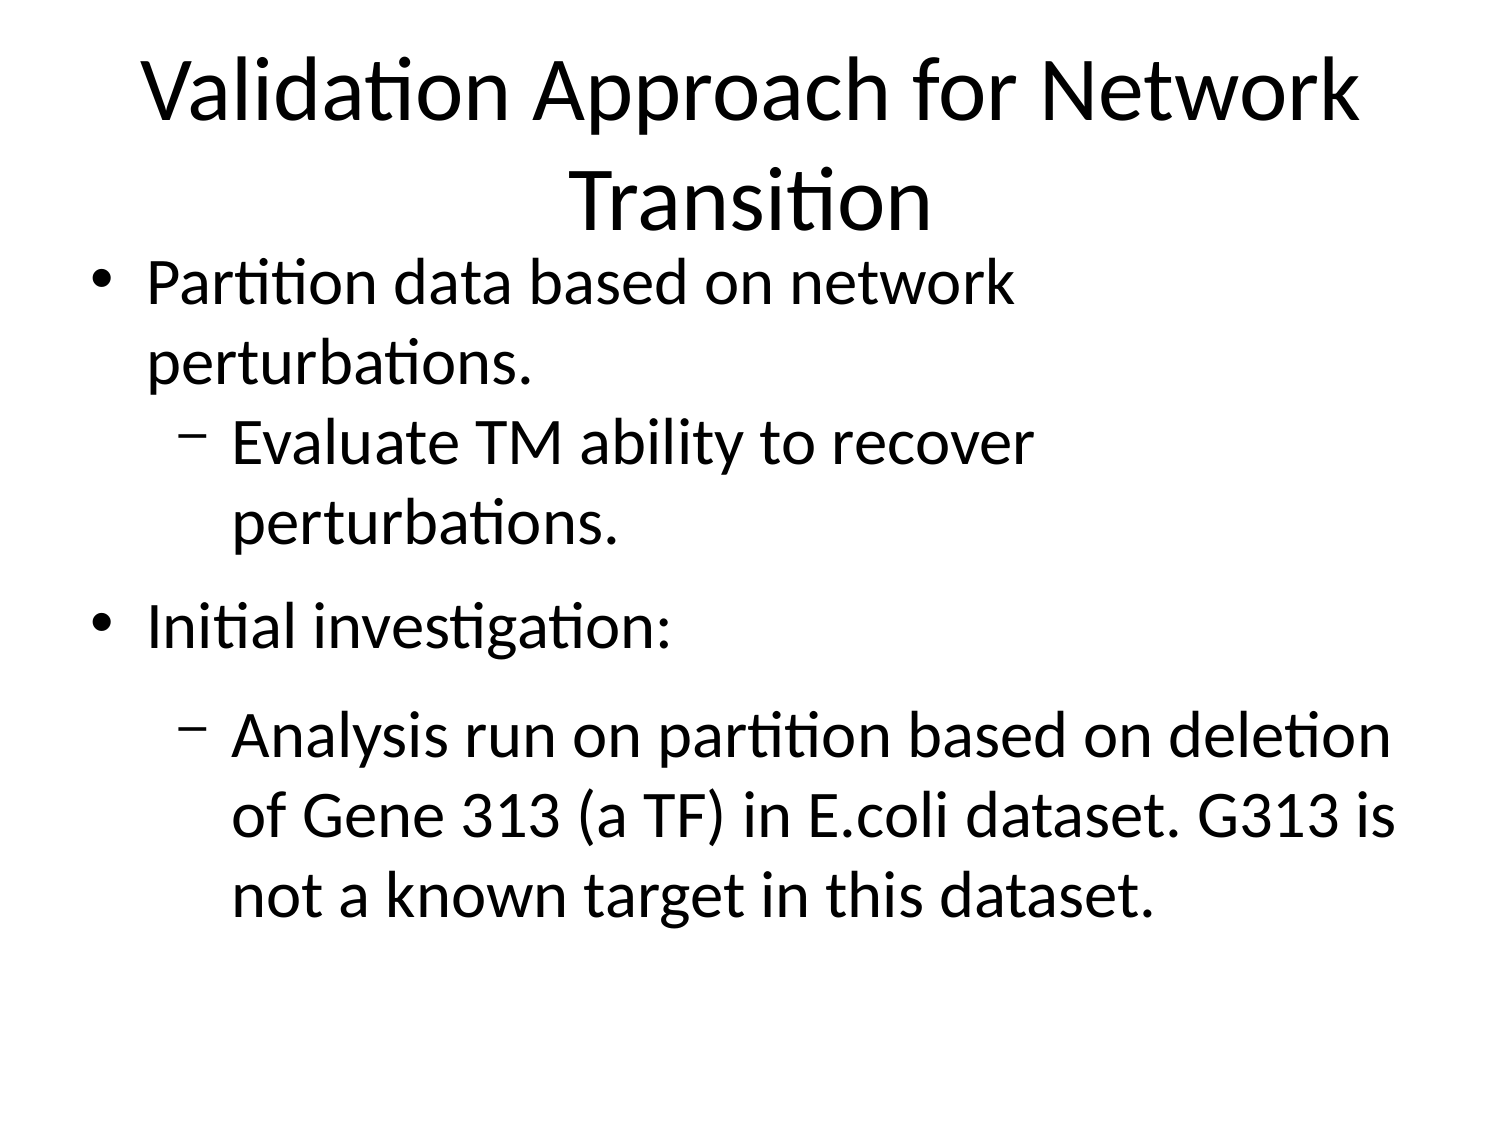

# Validation Approach for Network Transition
Partition data based on network perturbations.
Evaluate TM ability to recover perturbations.
Initial investigation:
Analysis run on partition based on deletion of Gene 313 (a TF) in E.coli dataset. G313 is not a known target in this dataset.